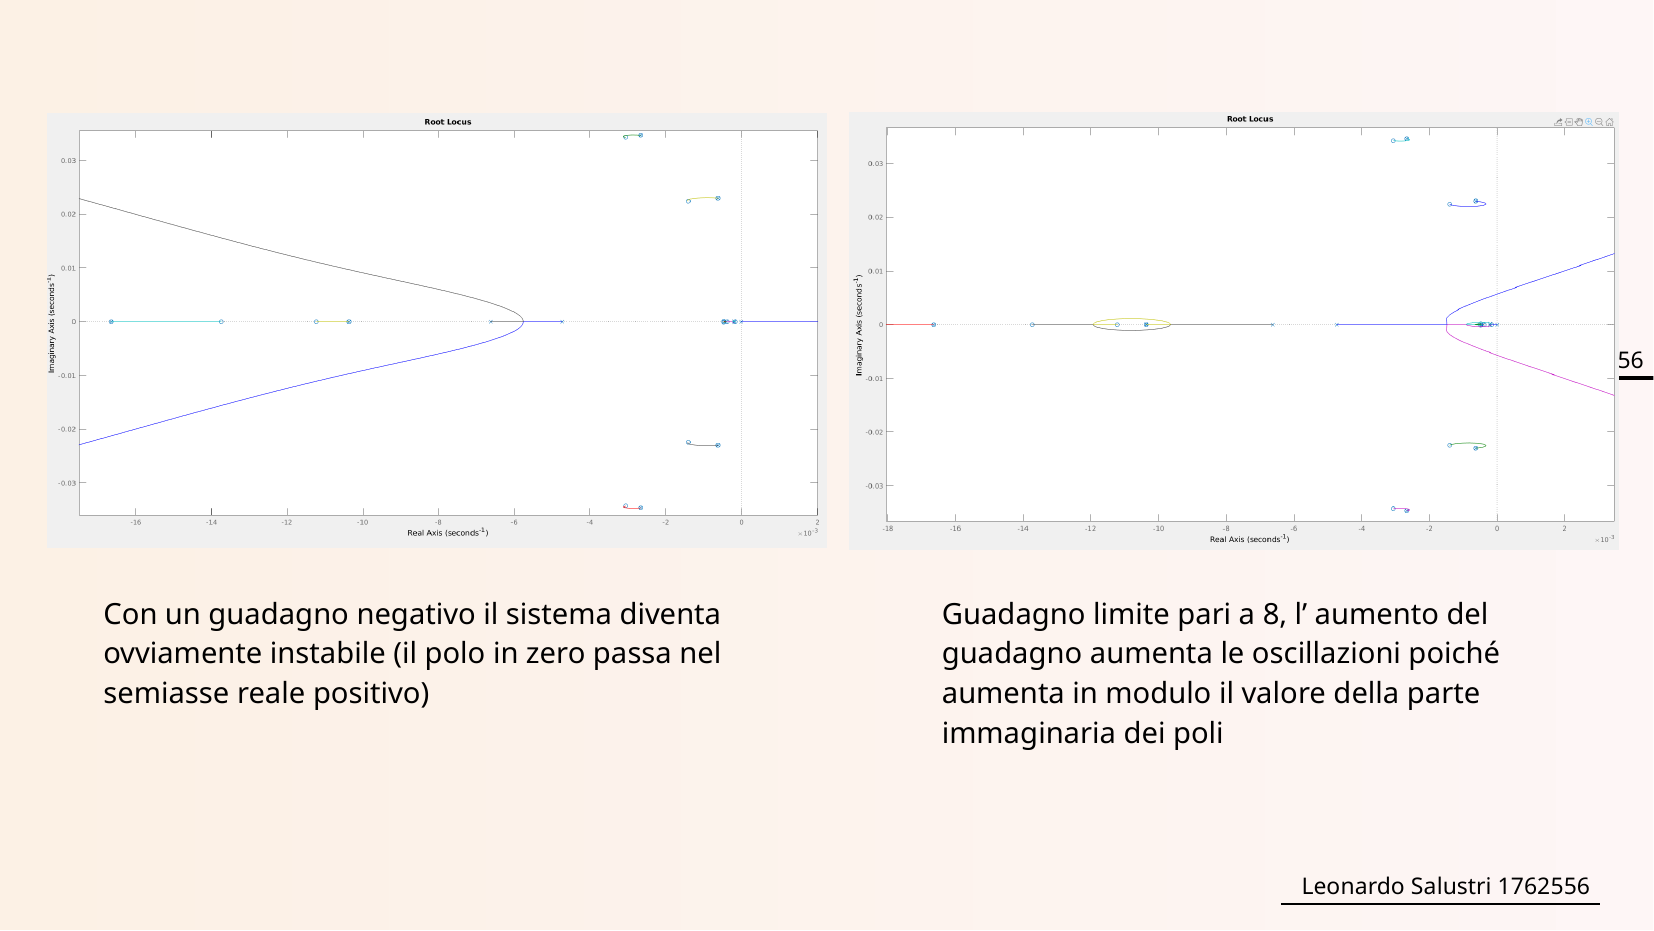

Leonardo Salustri 1762556
Con un guadagno negativo il sistema diventa ovviamente instabile (il polo in zero passa nel semiasse reale positivo)
Guadagno limite pari a 8, l’ aumento del guadagno aumenta le oscillazioni poiché aumenta in modulo il valore della parte immaginaria dei poli
Leonardo Salustri 1762556